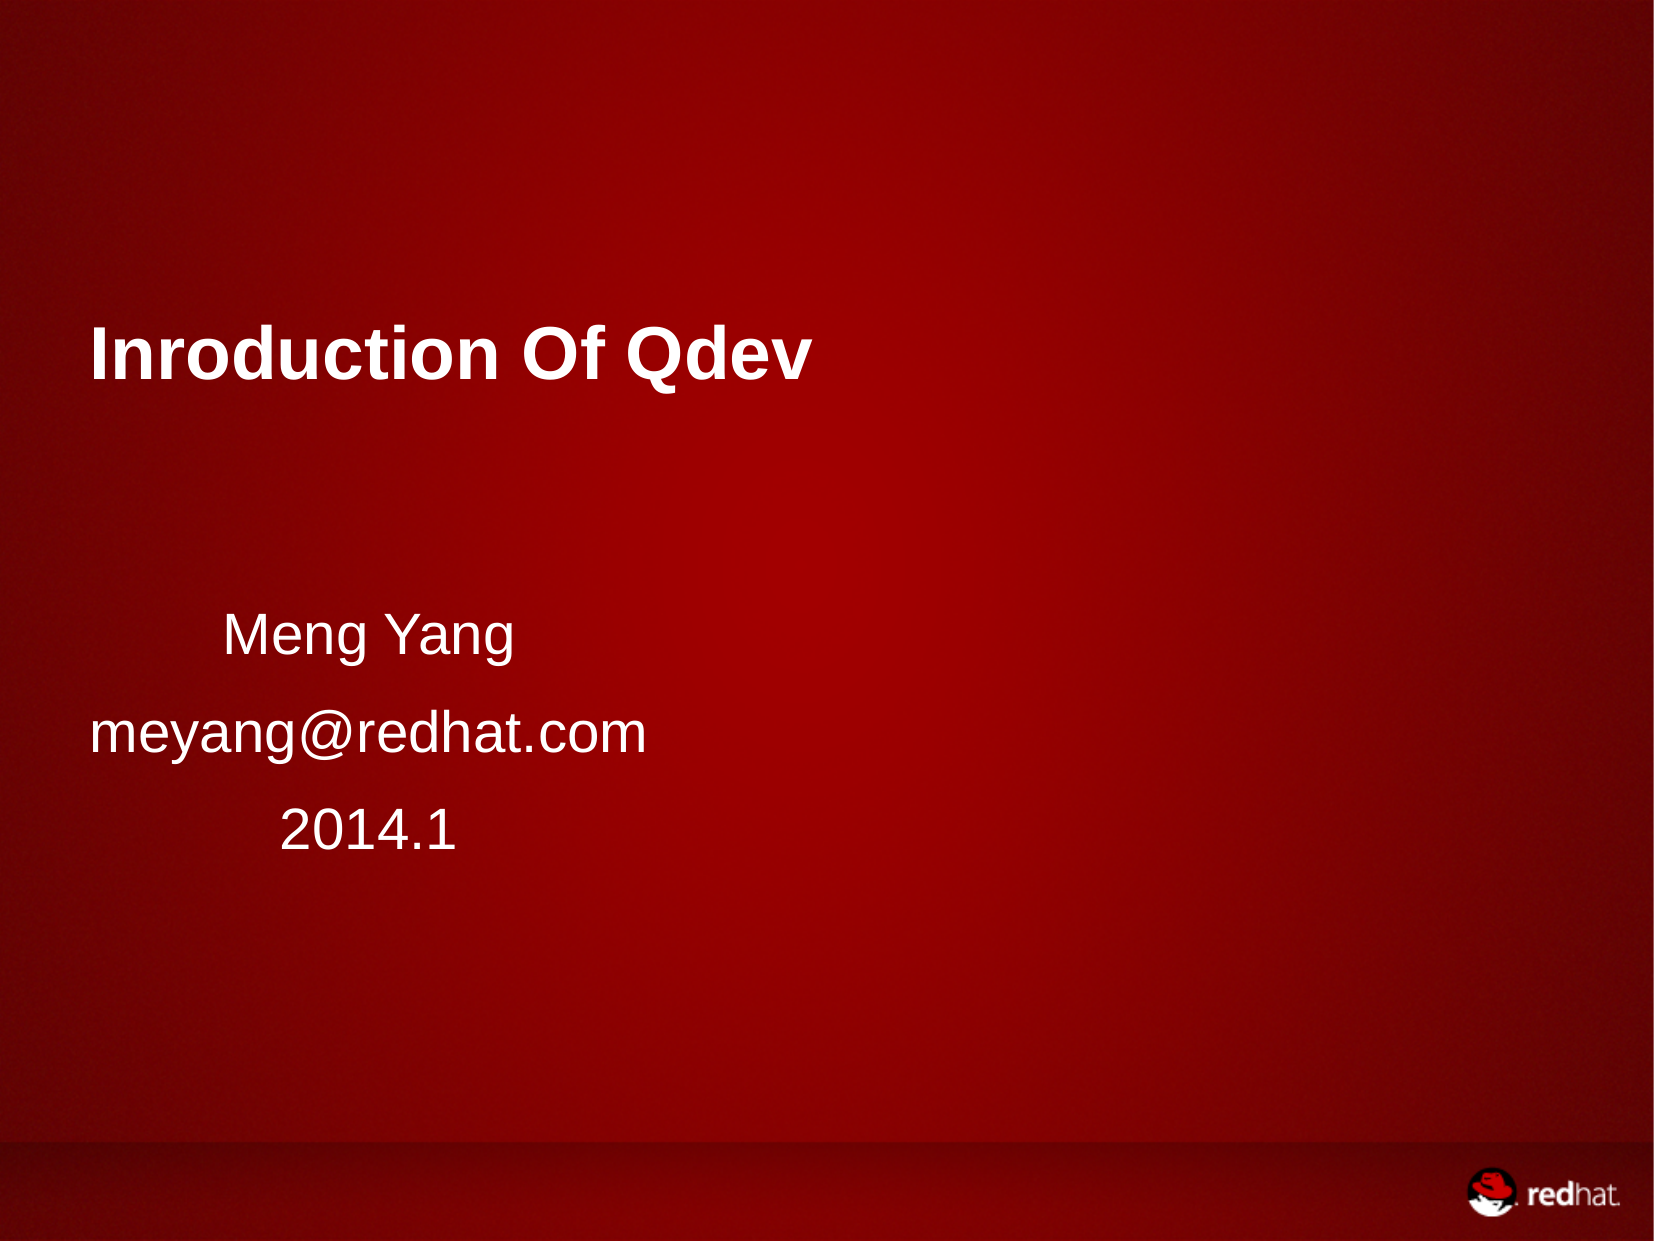

Inroduction Of Qdev
Meng Yang
meyang@redhat.com
2014.1